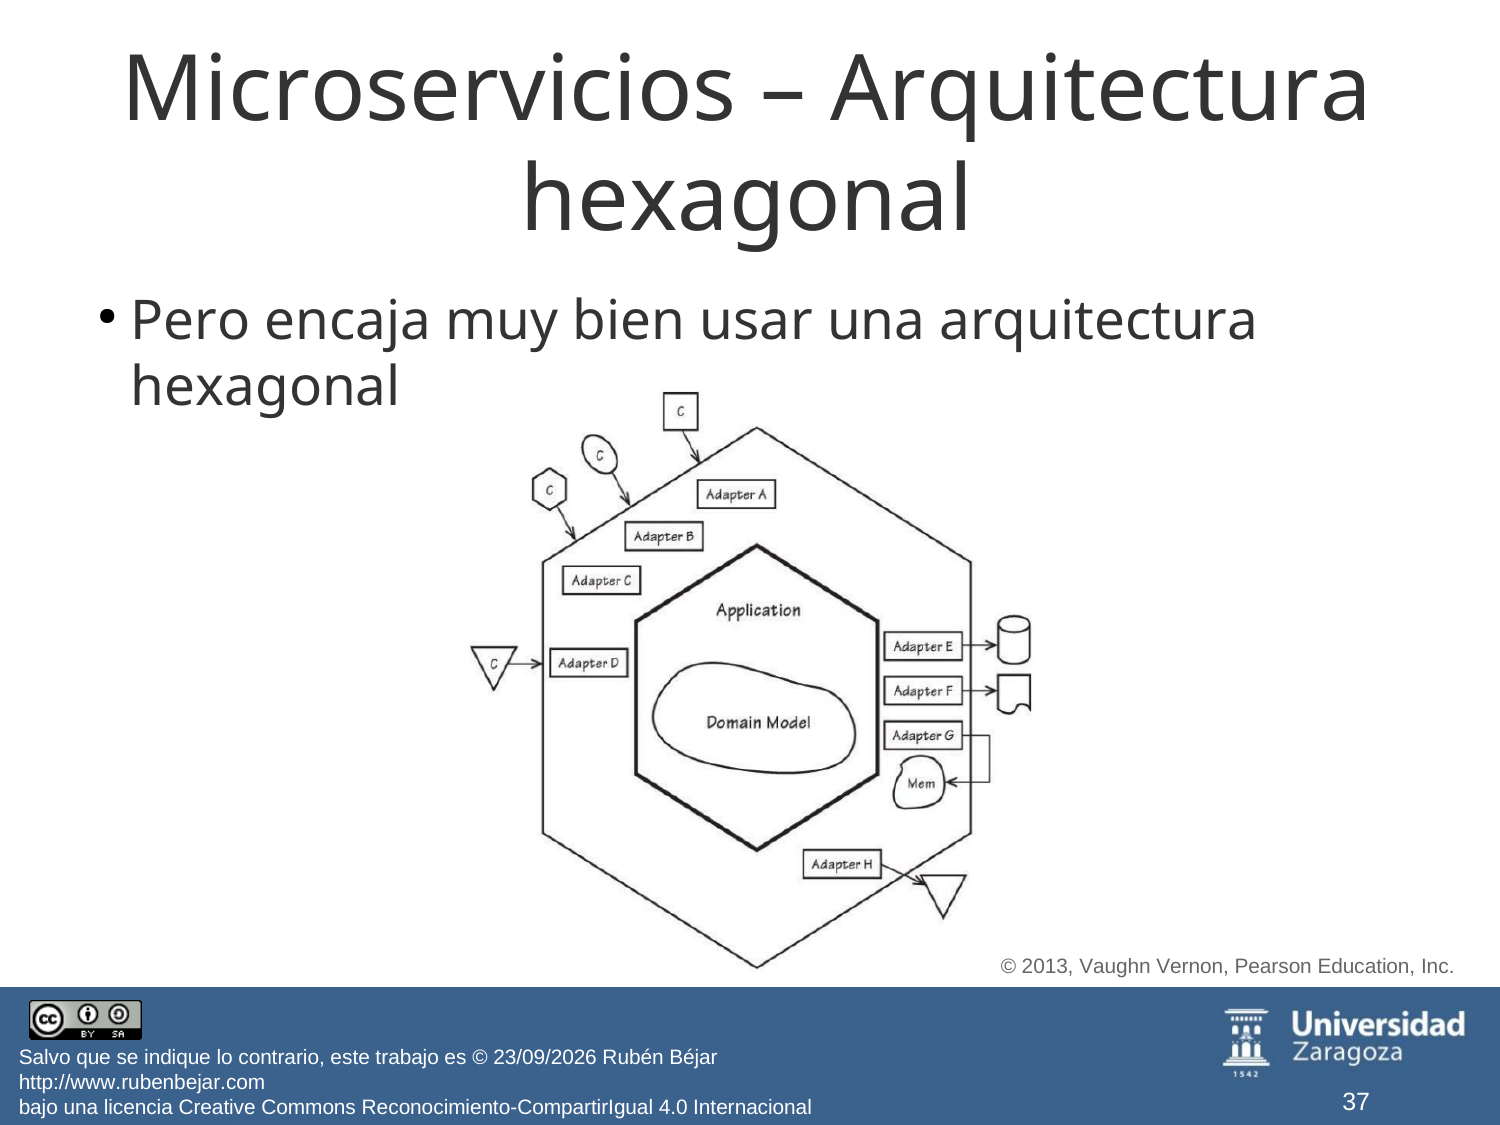

# Microservicios – Arquitectura hexagonal
Pero encaja muy bien usar una arquitectura hexagonal
 © 2013, Vaughn Vernon, Pearson Education, Inc.